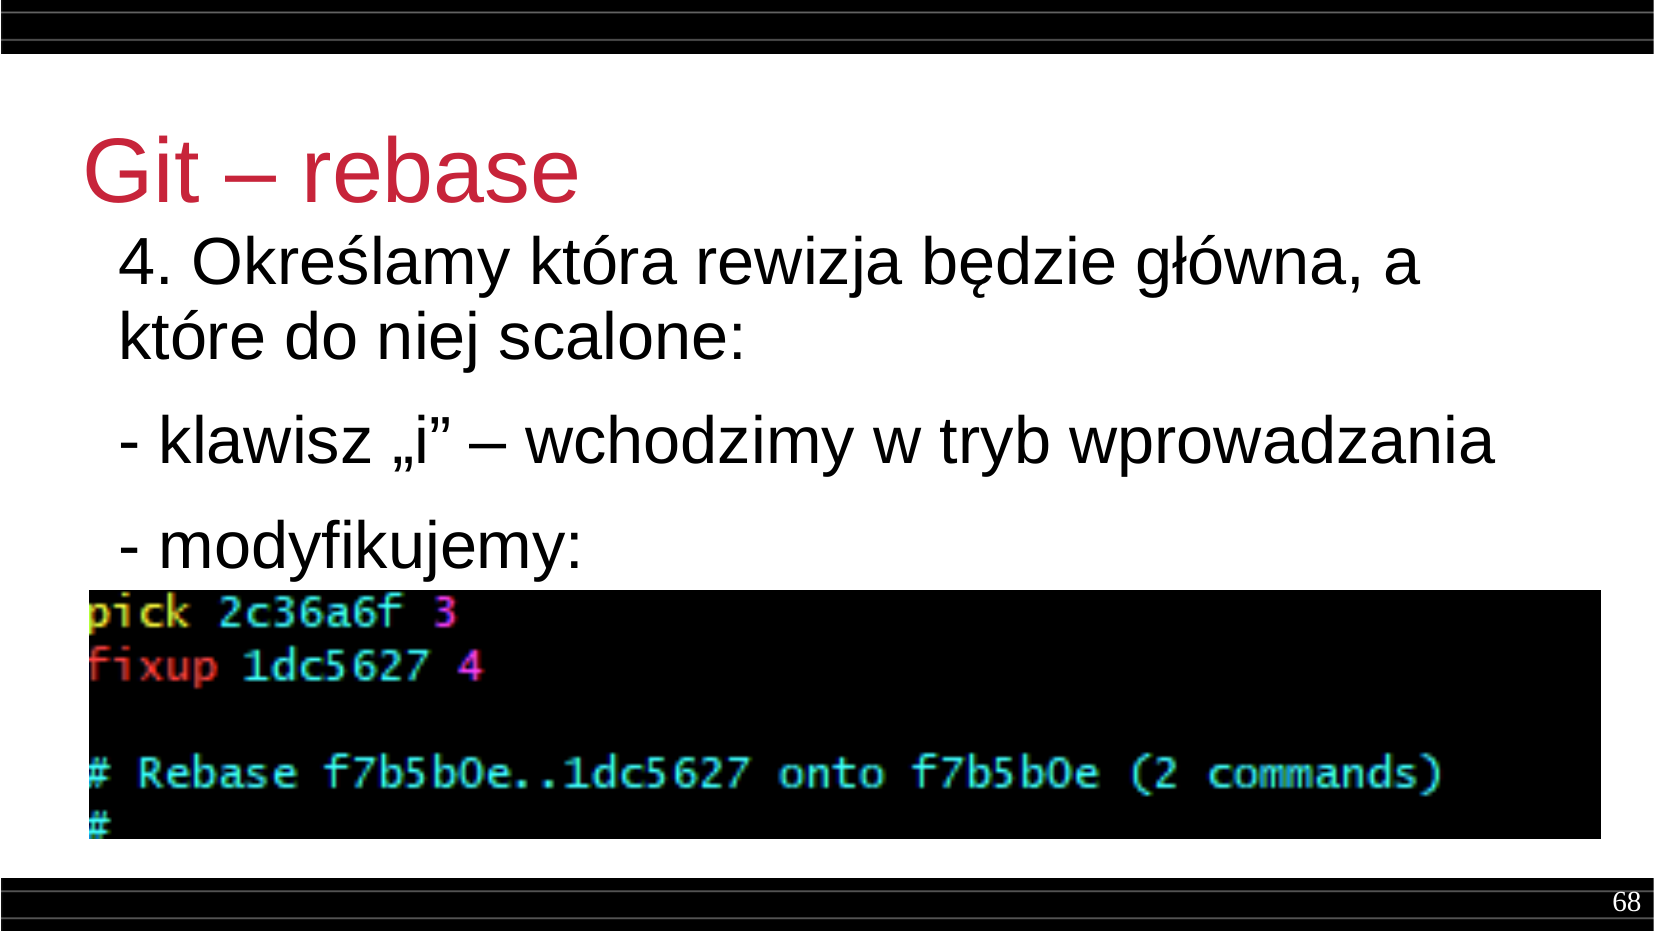

# Git – rebase
4. Określamy która rewizja będzie główna, a które do niej scalone:
- klawisz „i” – wchodzimy w tryb wprowadzania
- modyfikujemy: